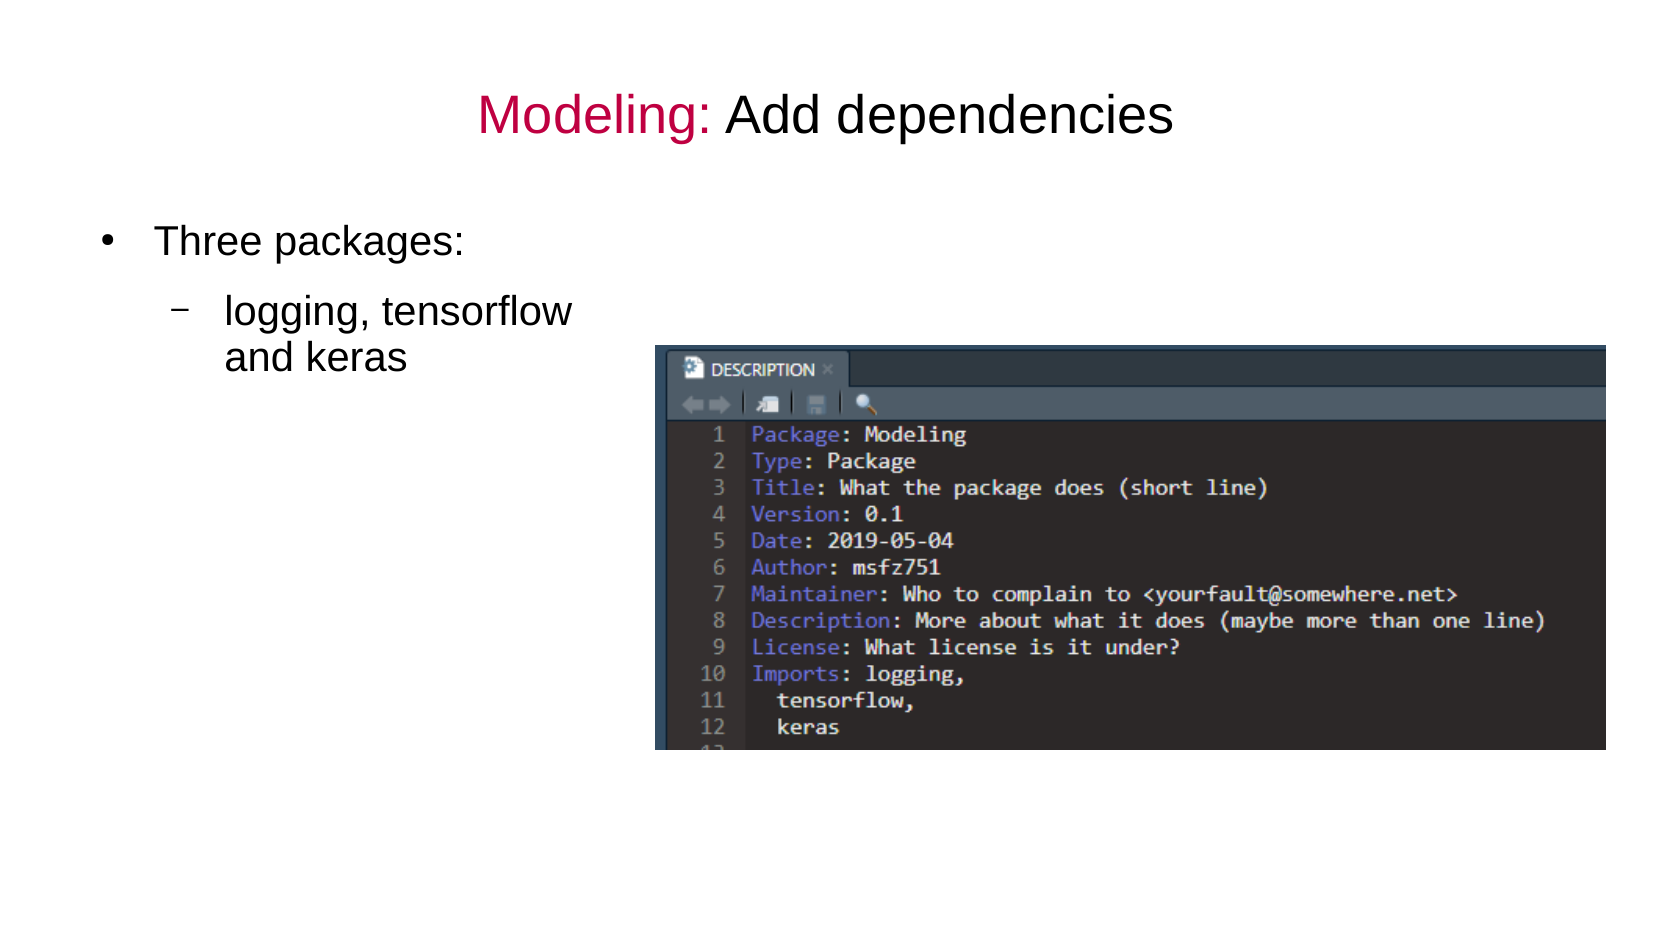

# Modeling: Add dependencies
Three packages:
logging, tensorflow and keras